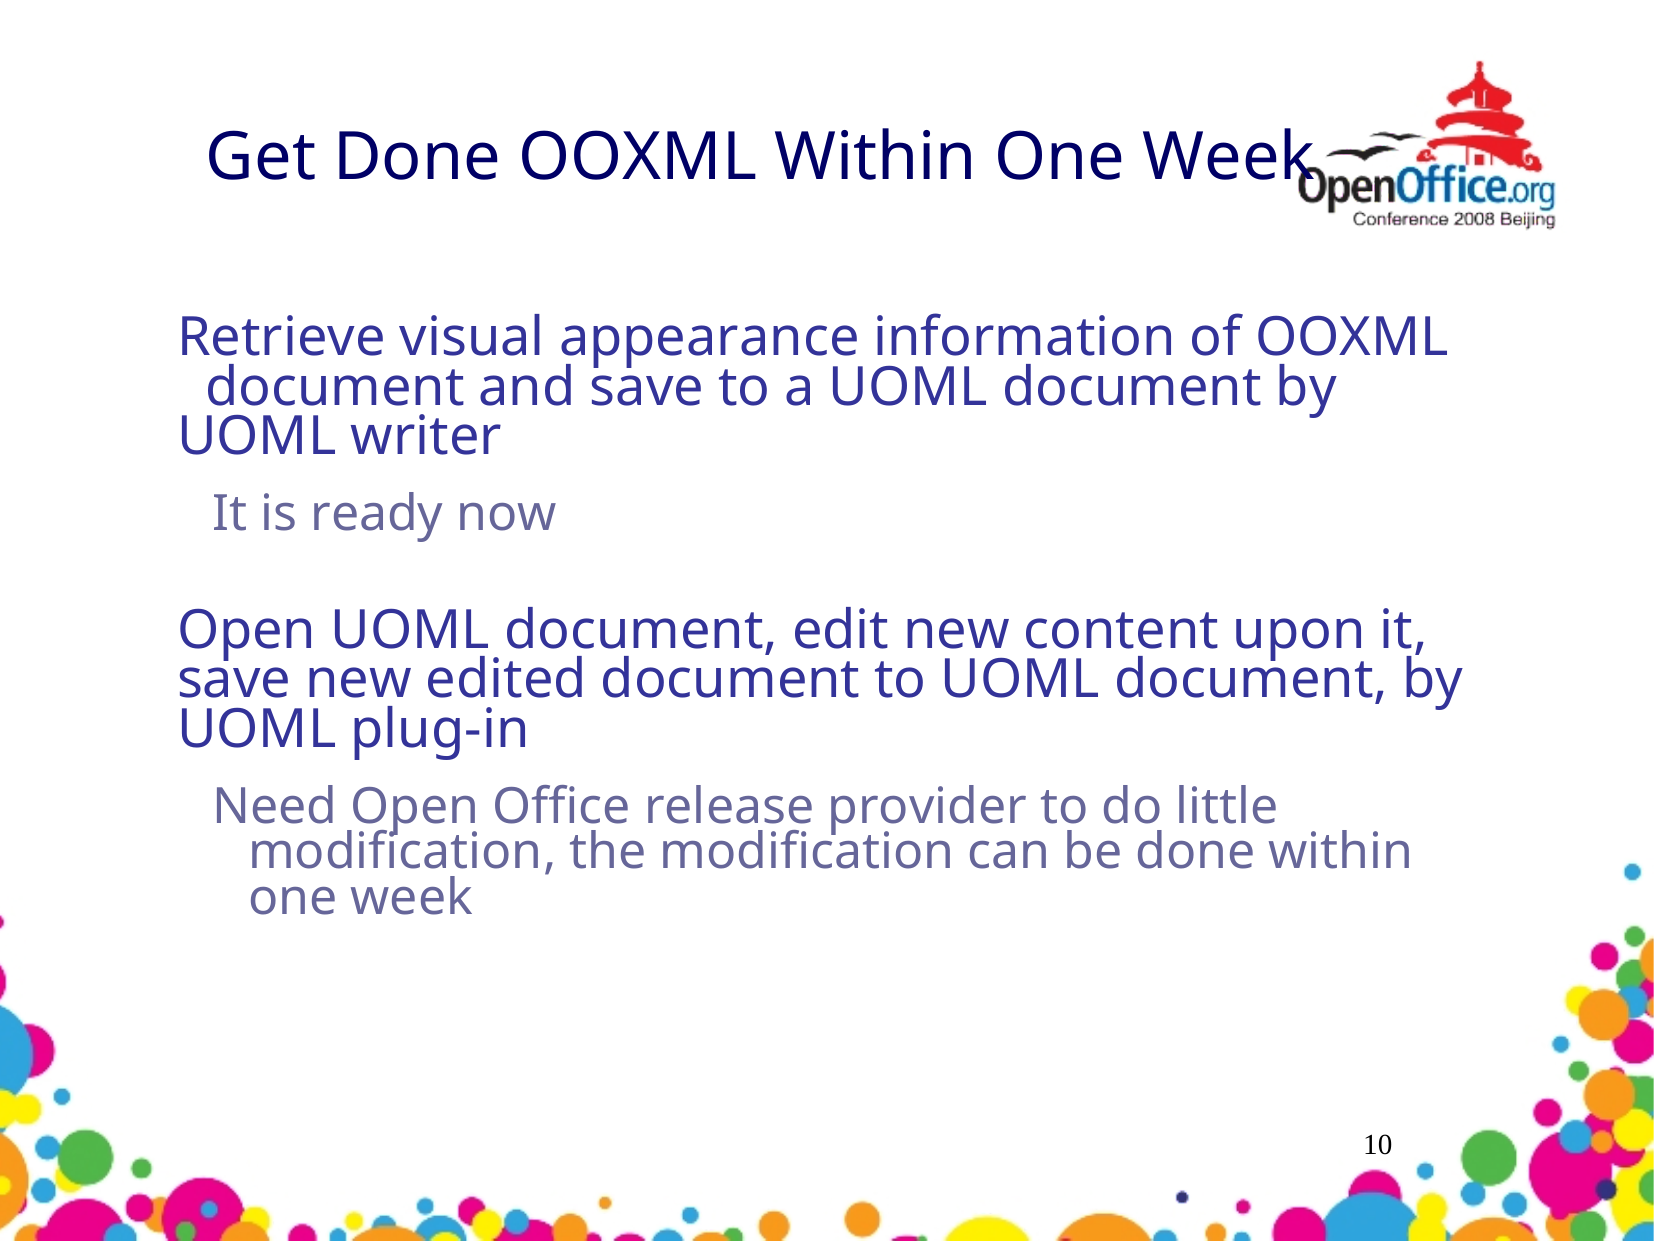

# Get Done OOXML Within One Week
Retrieve visual appearance information of OOXML document and save to a UOML document by UOML writer
It is ready now
Open UOML document, edit new content upon it, save new edited document to UOML document, by UOML plug-in
Need Open Office release provider to do little modification, the modification can be done within one week
10